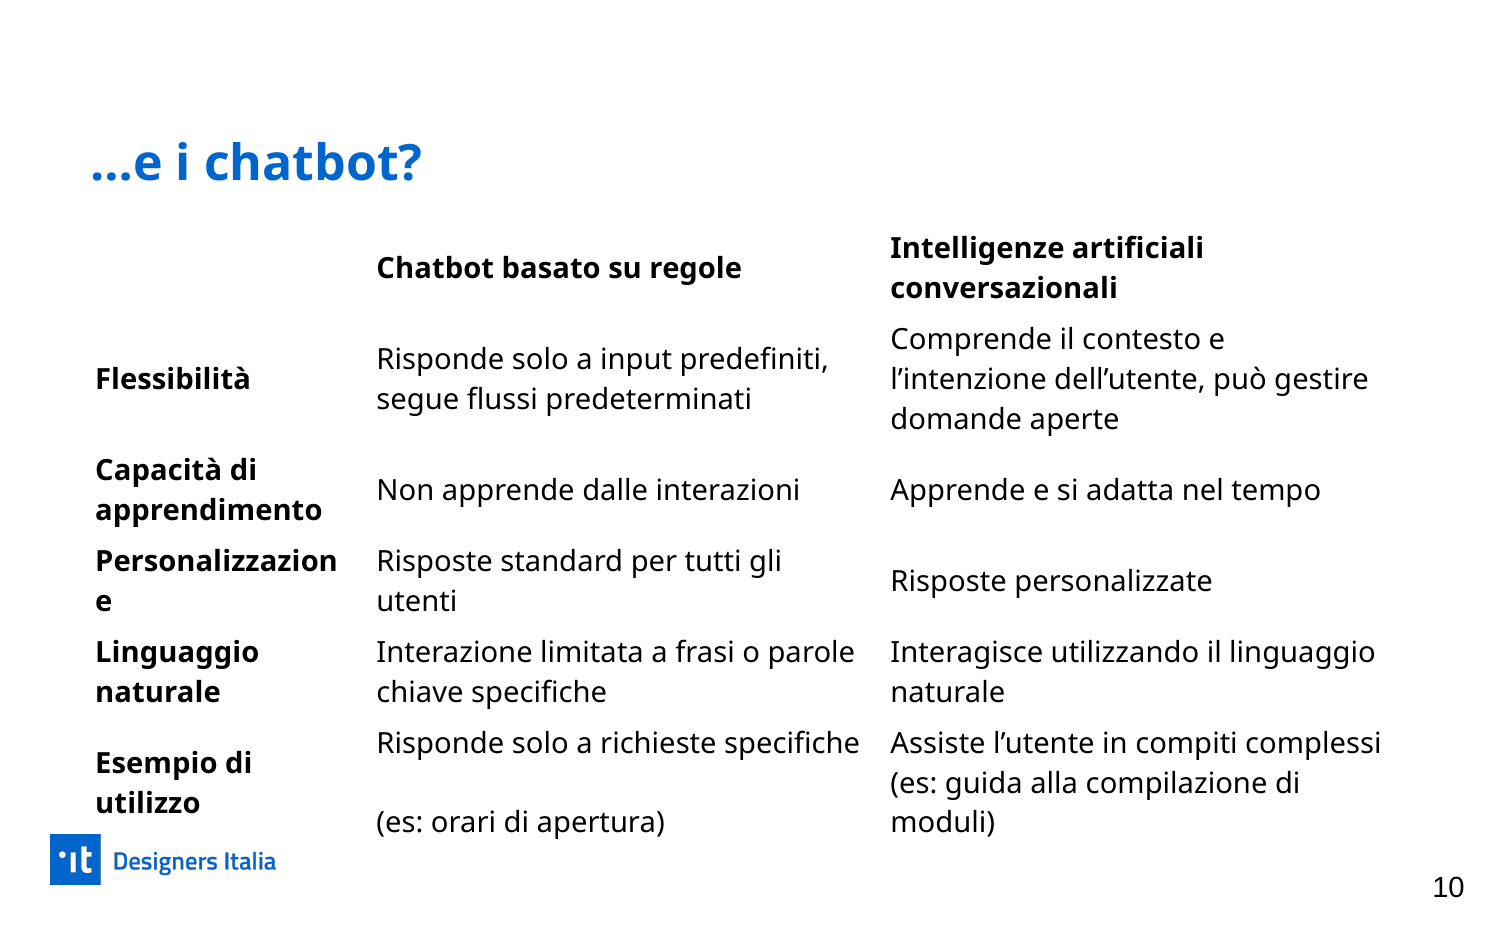

…e i chatbot?
| | Chatbot basato su regole | Intelligenze artificiali conversazionali |
| --- | --- | --- |
| Flessibilità | Risponde solo a input predefiniti, segue flussi predeterminati | Comprende il contesto e l’intenzione dell’utente, può gestire domande aperte |
| Capacità di apprendimento | Non apprende dalle interazioni | Apprende e si adatta nel tempo |
| Personalizzazione | Risposte standard per tutti gli utenti | Risposte personalizzate |
| Linguaggio naturale | Interazione limitata a frasi o parole chiave specifiche | Interagisce utilizzando il linguaggio naturale |
| Esempio di utilizzo | Risponde solo a richieste specifiche (es: orari di apertura) | Assiste l’utente in compiti complessi (es: guida alla compilazione di moduli) |